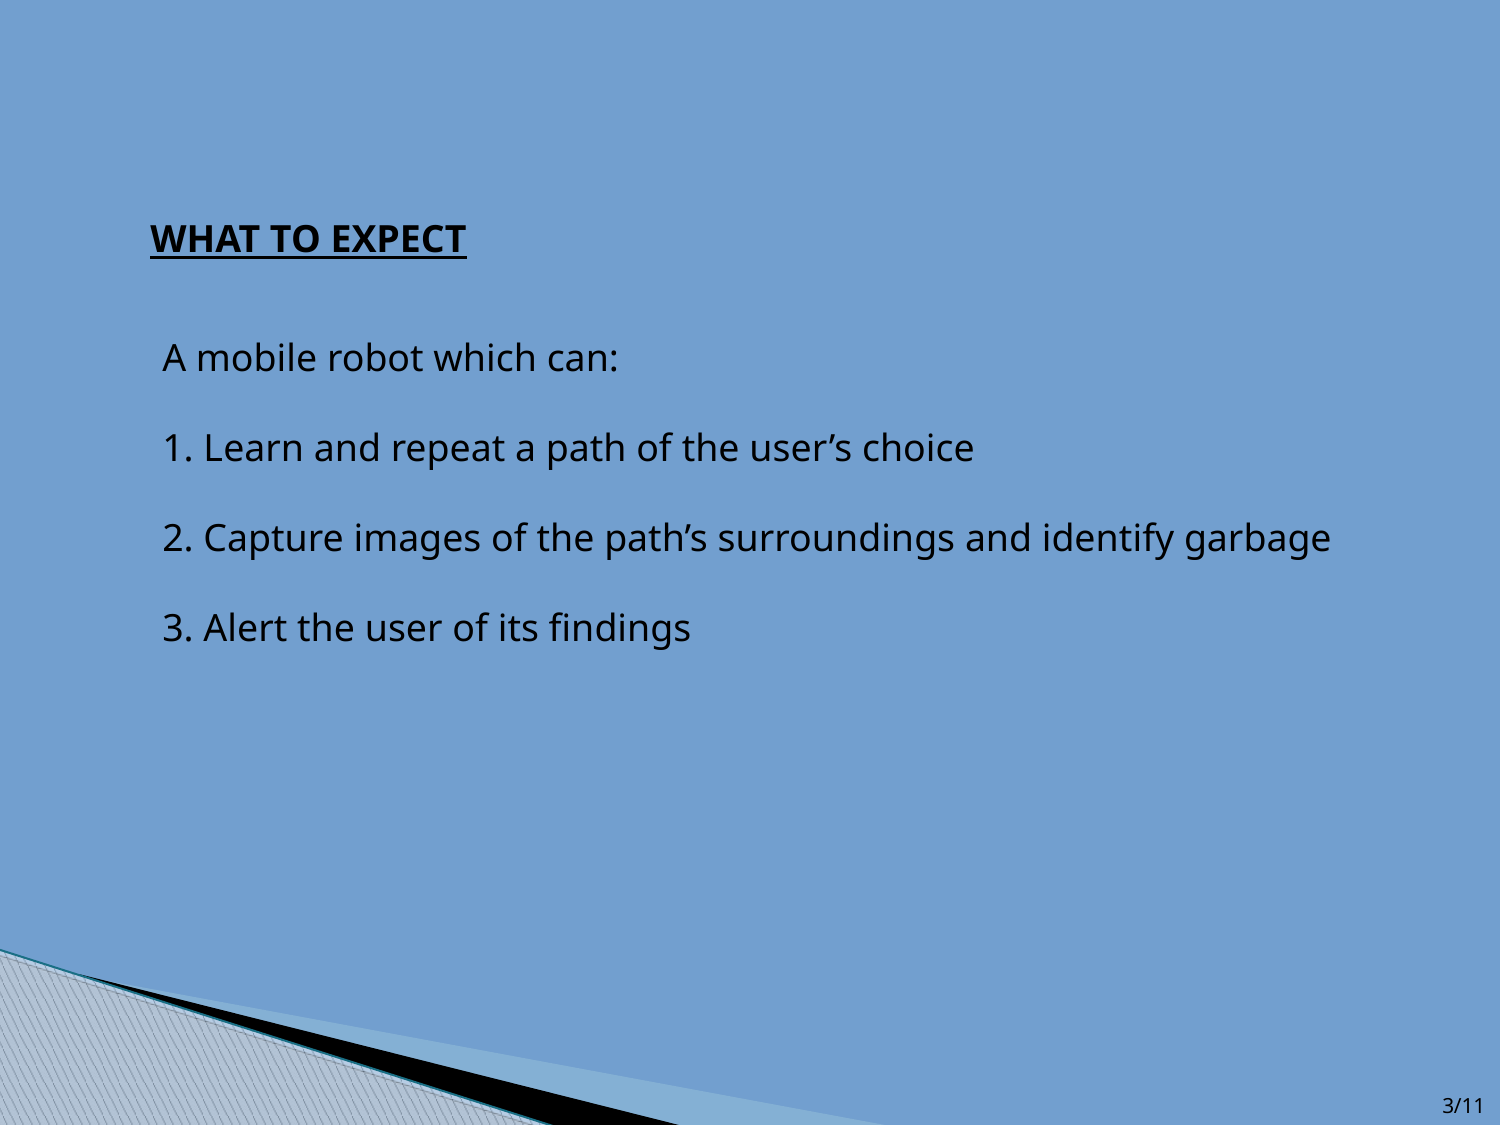

WHAT TO EXPECT
A mobile robot which can:
1. Learn and repeat a path of the user’s choice
2. Capture images of the path’s surroundings and identify garbage
3. Alert the user of its findings
3/11